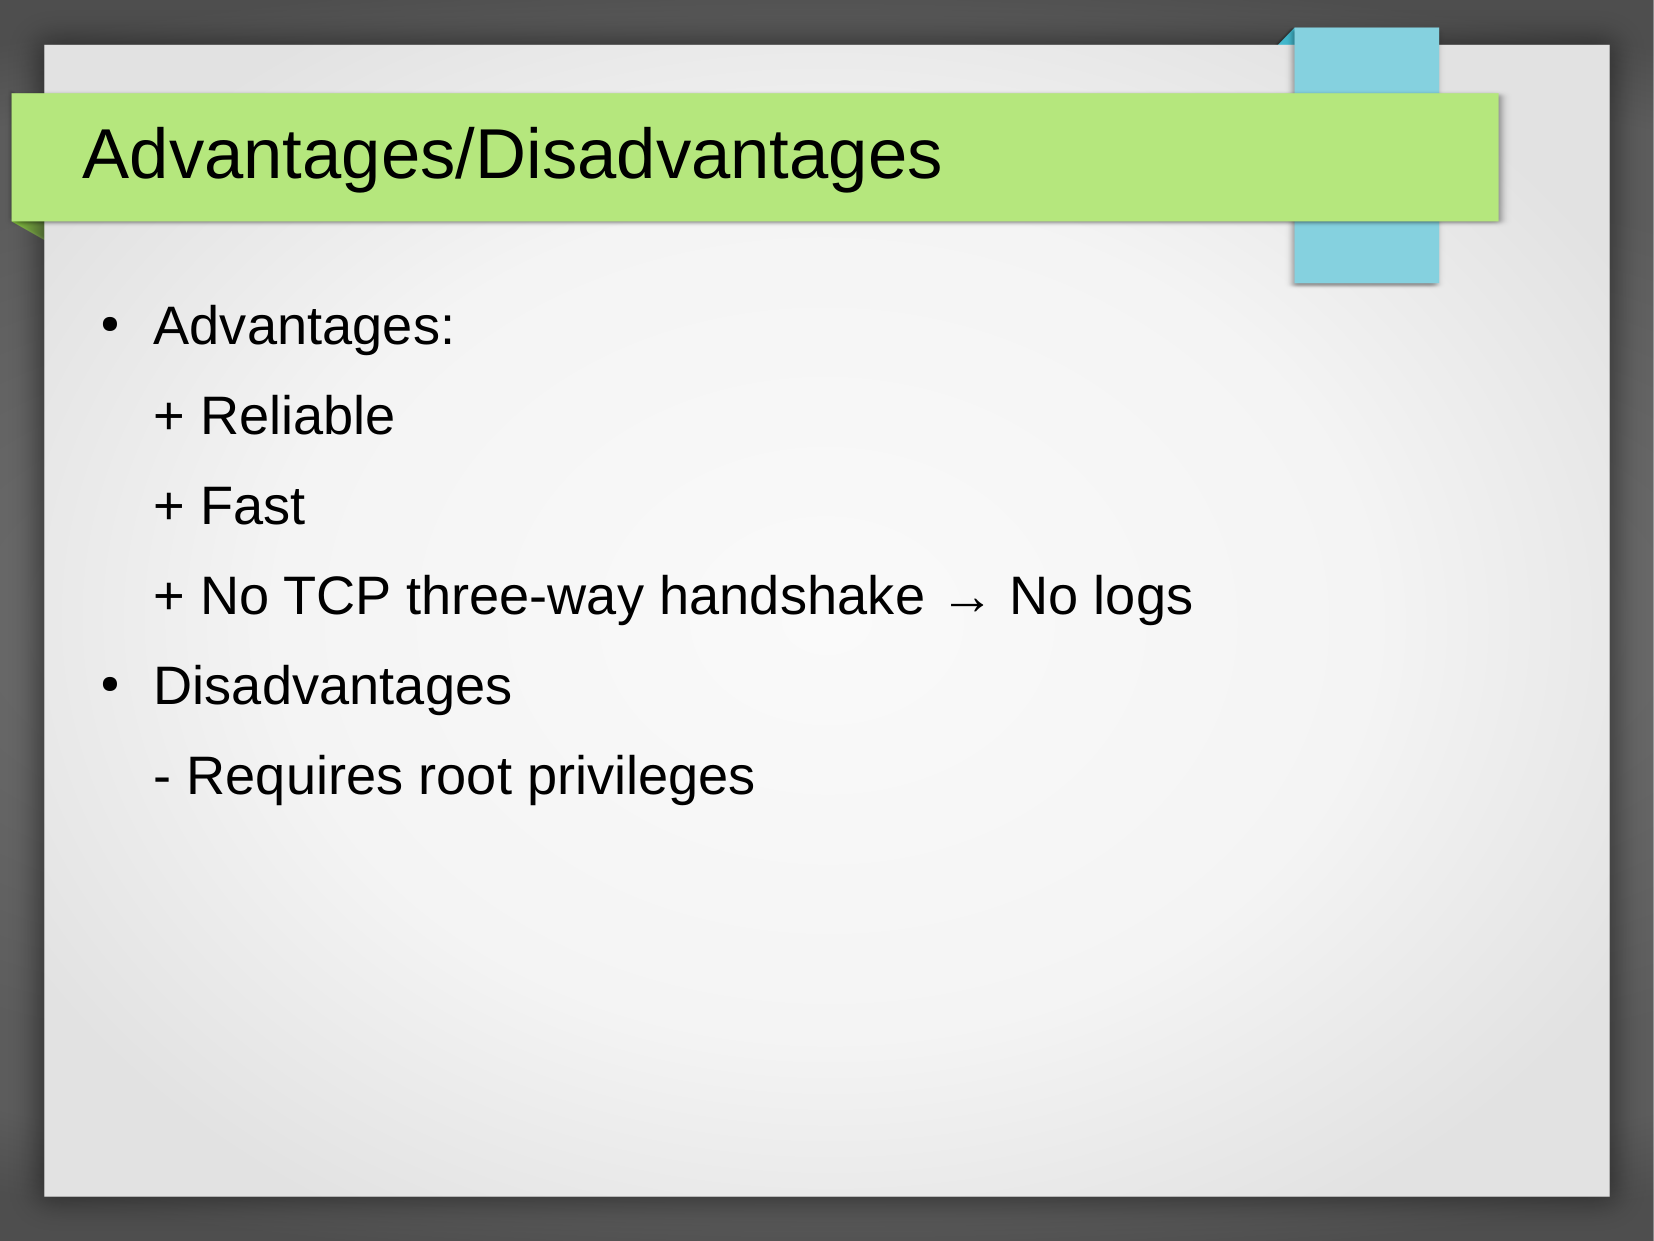

# Advantages/Disadvantages
Advantages:
+ Reliable
+ Fast
+ No TCP three-way handshake → No logs
Disadvantages
- Requires root privileges